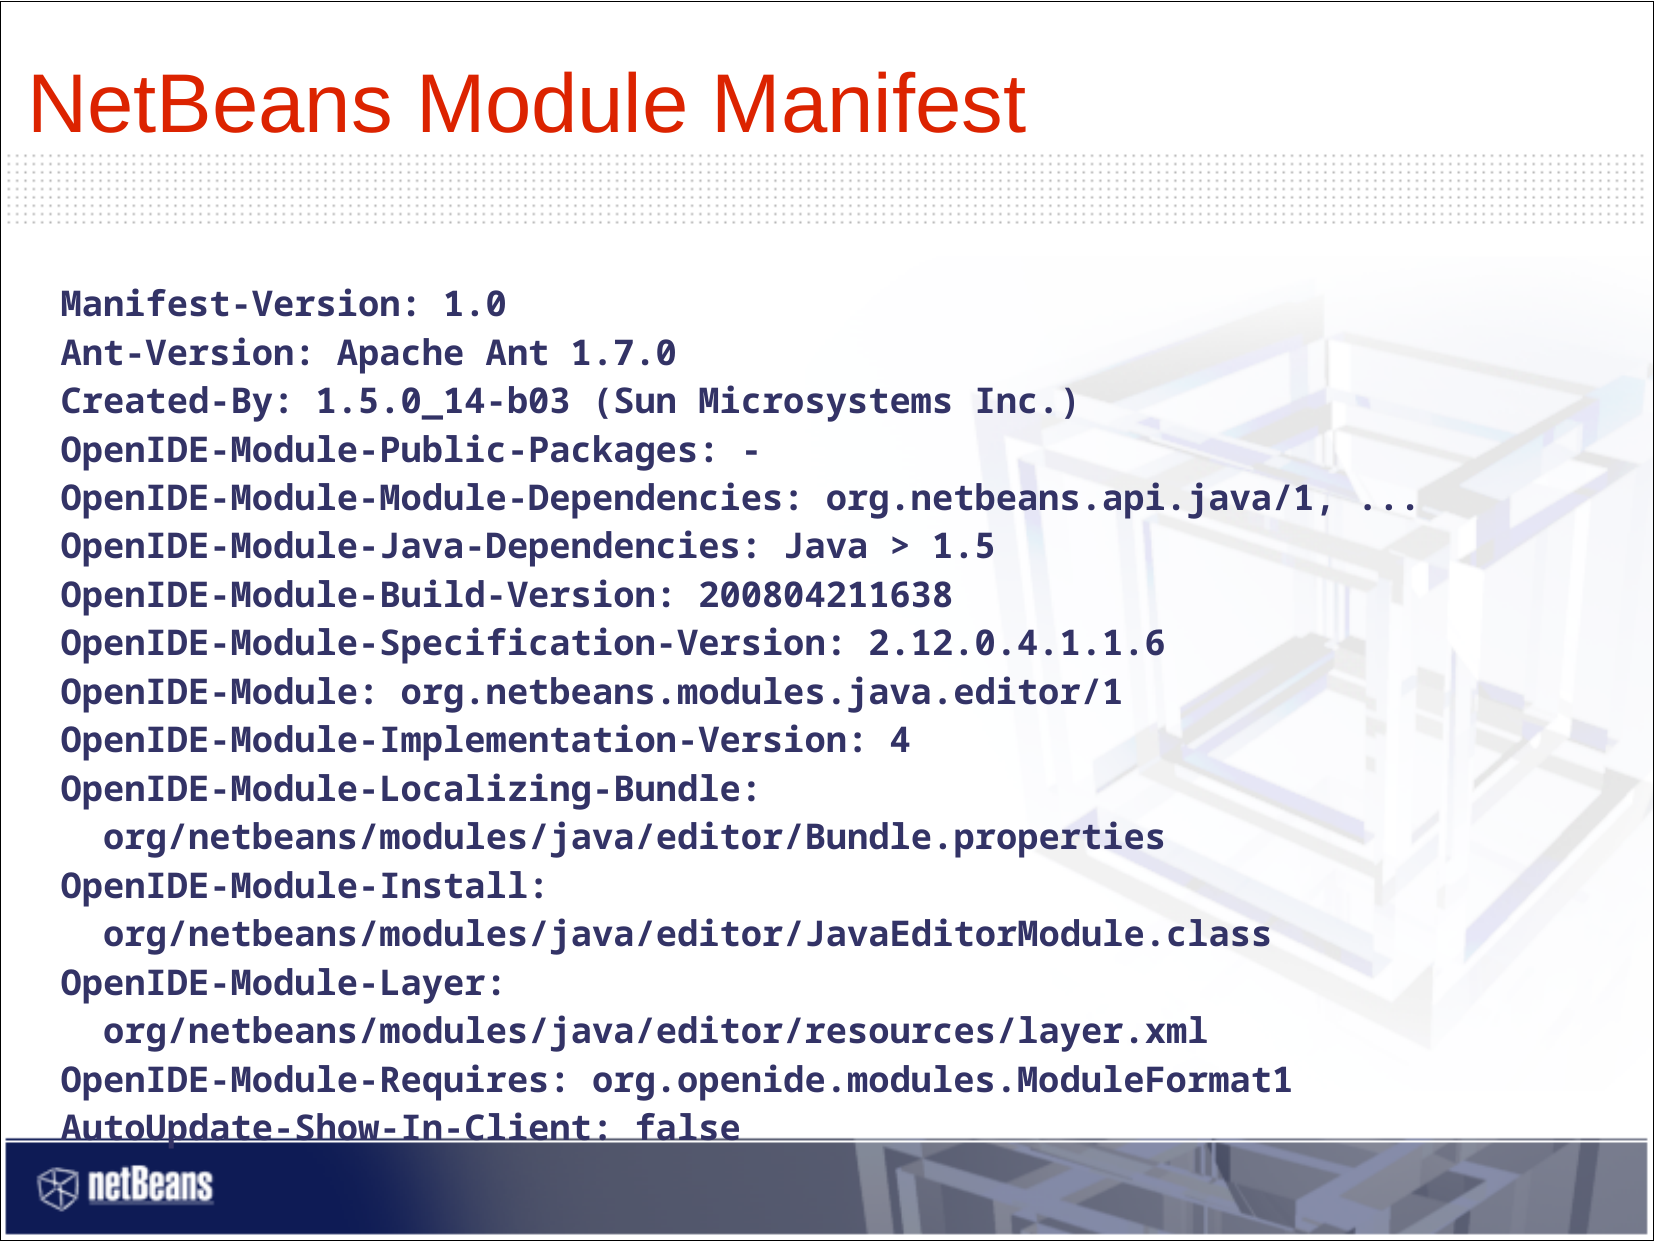

# NetBeans Module Manifest
Manifest-Version: 1.0
Ant-Version: Apache Ant 1.7.0
Created-By: 1.5.0_14-b03 (Sun Microsystems Inc.)
OpenIDE-Module-Public-Packages: -
OpenIDE-Module-Module-Dependencies: org.netbeans.api.java/1, ...
OpenIDE-Module-Java-Dependencies: Java > 1.5
OpenIDE-Module-Build-Version: 200804211638
OpenIDE-Module-Specification-Version: 2.12.0.4.1.1.6
OpenIDE-Module: org.netbeans.modules.java.editor/1
OpenIDE-Module-Implementation-Version: 4
OpenIDE-Module-Localizing-Bundle:
 org/netbeans/modules/java/editor/Bundle.properties
OpenIDE-Module-Install:
 org/netbeans/modules/java/editor/JavaEditorModule.class
OpenIDE-Module-Layer:
 org/netbeans/modules/java/editor/resources/layer.xml
OpenIDE-Module-Requires: org.openide.modules.ModuleFormat1
AutoUpdate-Show-In-Client: false